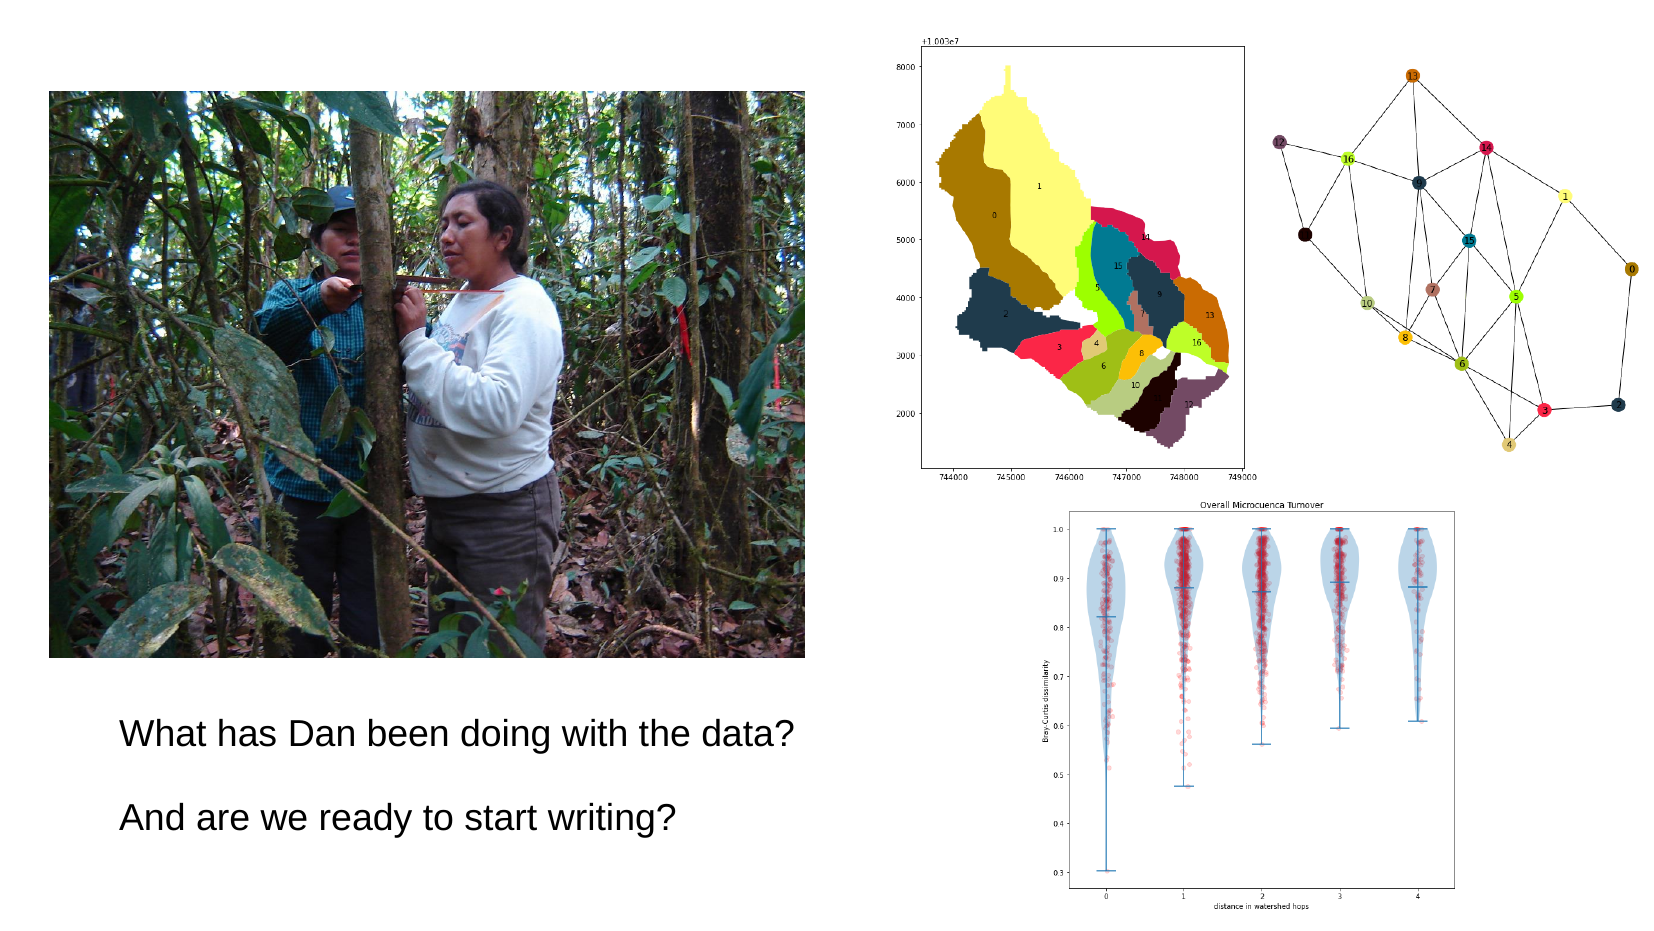

What has Dan been doing with the data?
And are we ready to start writing?